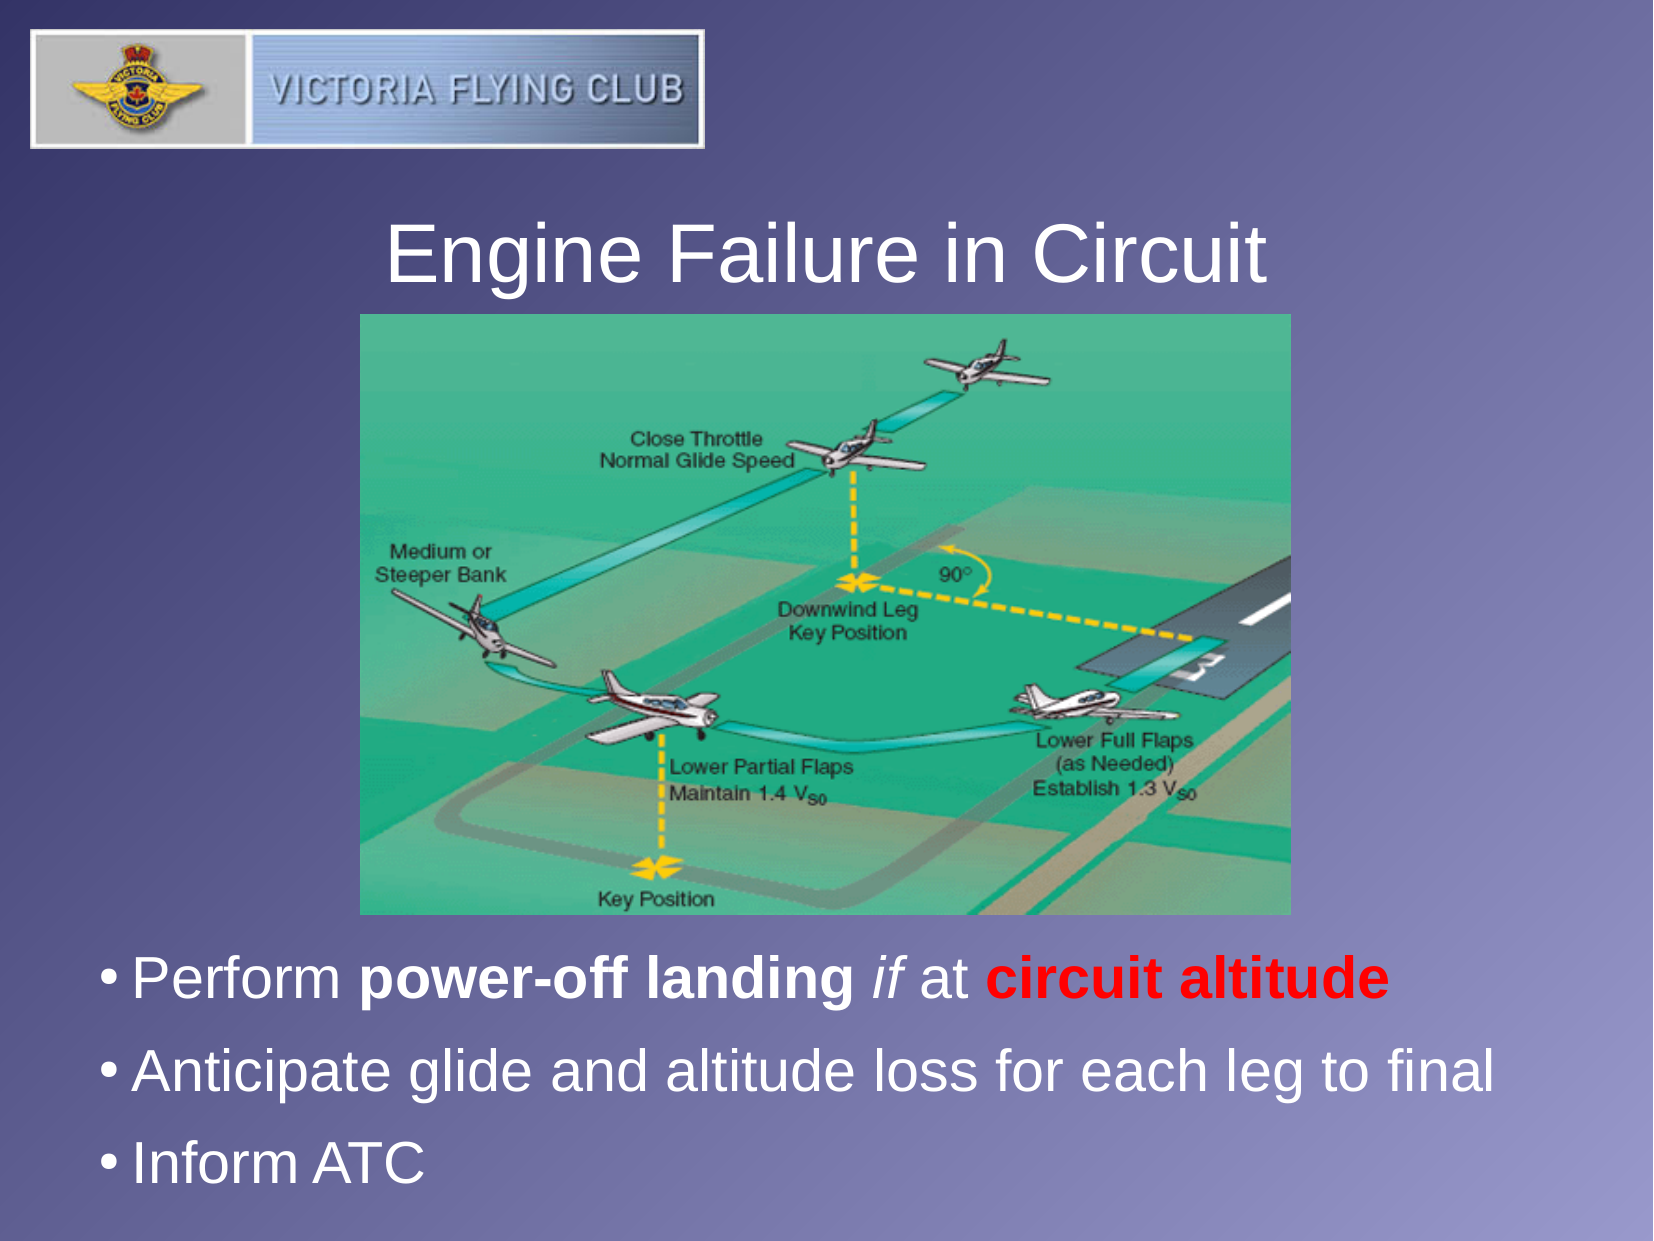

# Engine Failure in Circuit
Perform power-off landing if at circuit altitude
Anticipate glide and altitude loss for each leg to final
Inform ATC